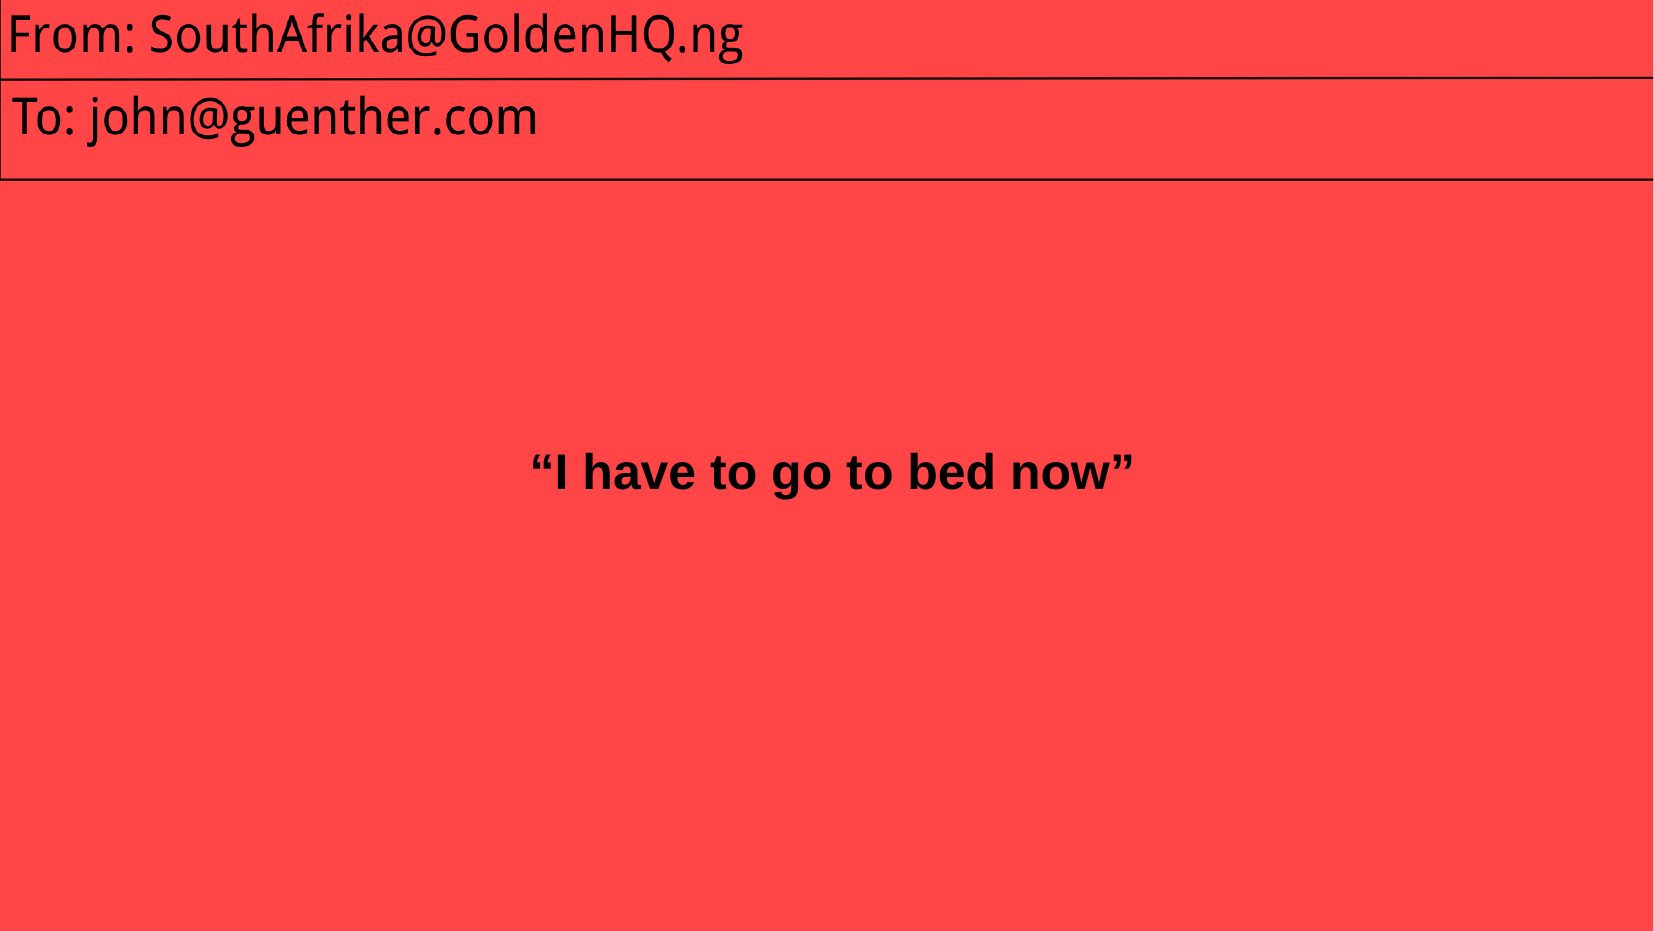

“I have to go to bed now”
#